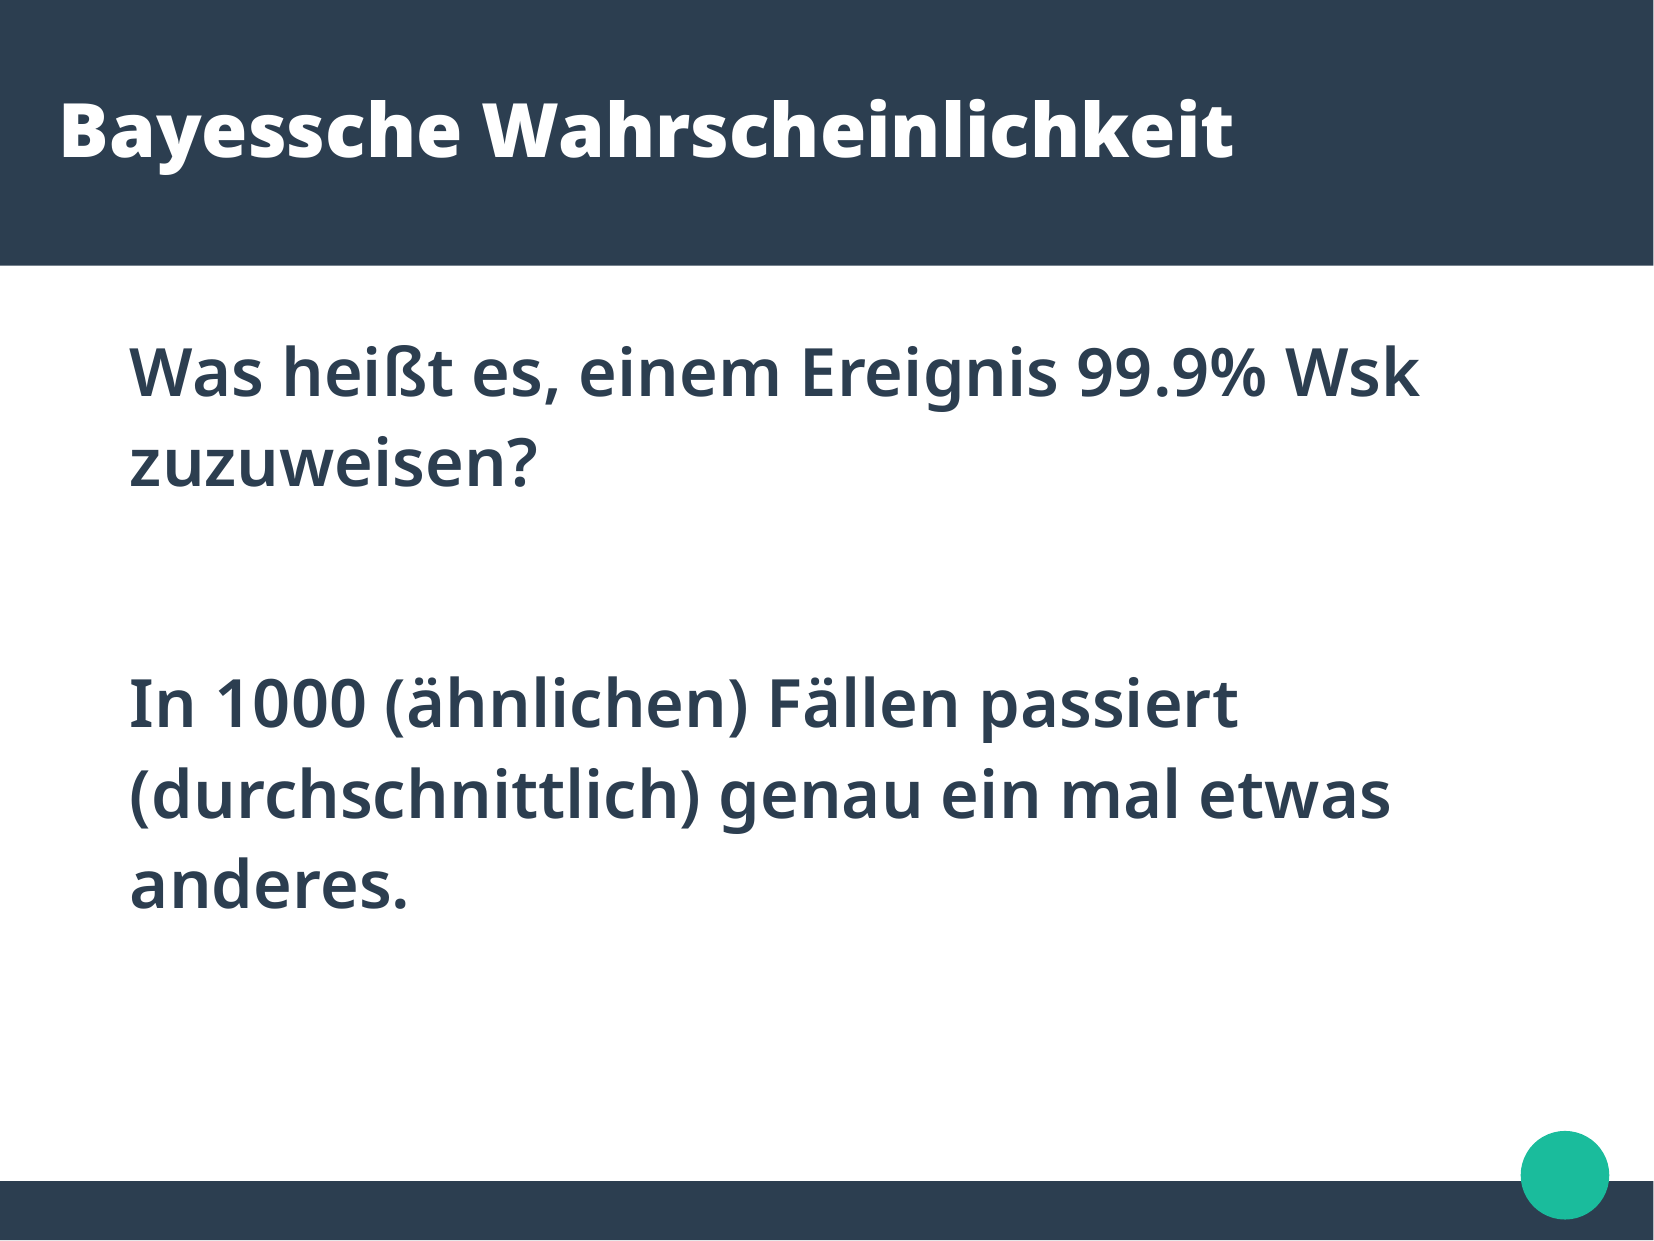

# Bayessche Wahrscheinlichkeit
Was heißt es, einem Ereignis 99.9% Wsk zuzuweisen?
In 1000 (ähnlichen) Fällen passiert (durchschnittlich) genau ein mal etwas anderes.